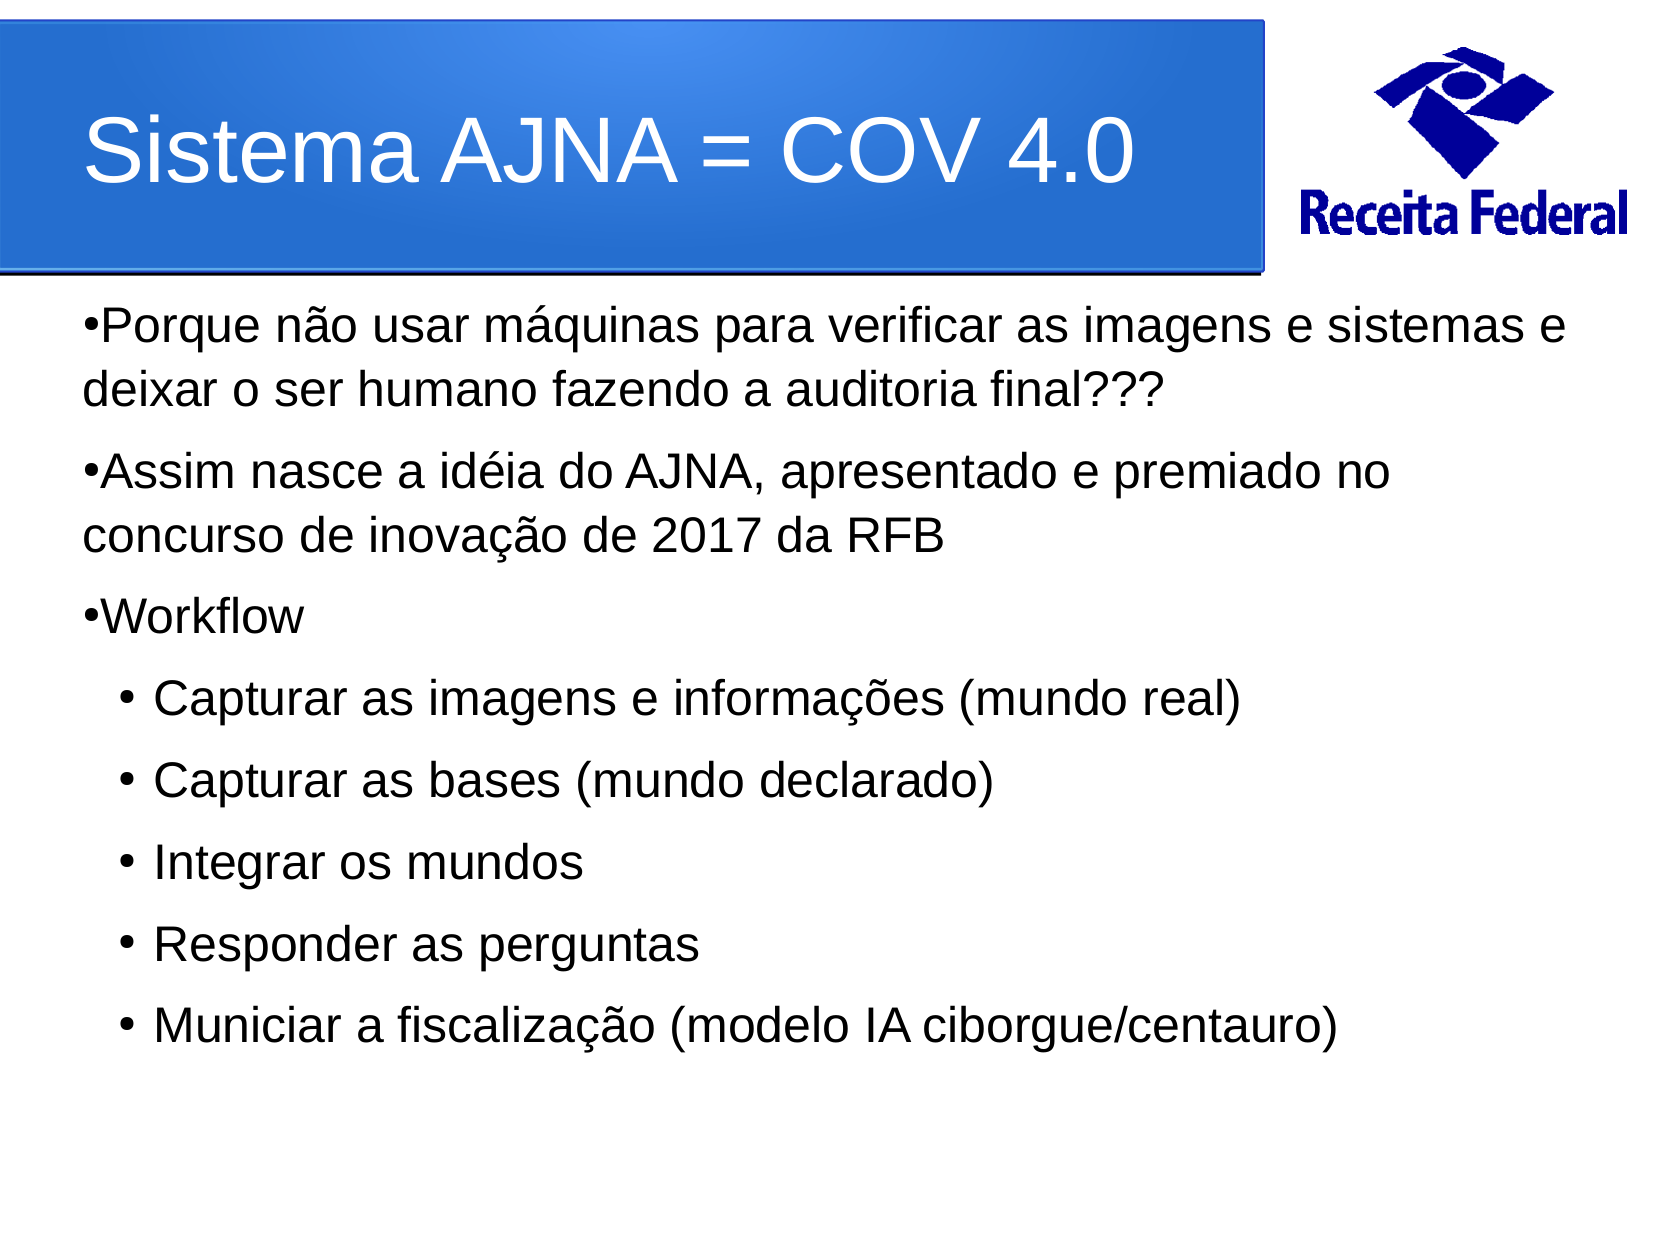

# Sistema AJNA = COV 4.0
Porque não usar máquinas para verificar as imagens e sistemas e deixar o ser humano fazendo a auditoria final???
Assim nasce a idéia do AJNA, apresentado e premiado no concurso de inovação de 2017 da RFB
Workflow
Capturar as imagens e informações (mundo real)
Capturar as bases (mundo declarado)
Integrar os mundos
Responder as perguntas
Municiar a fiscalização (modelo IA ciborgue/centauro)